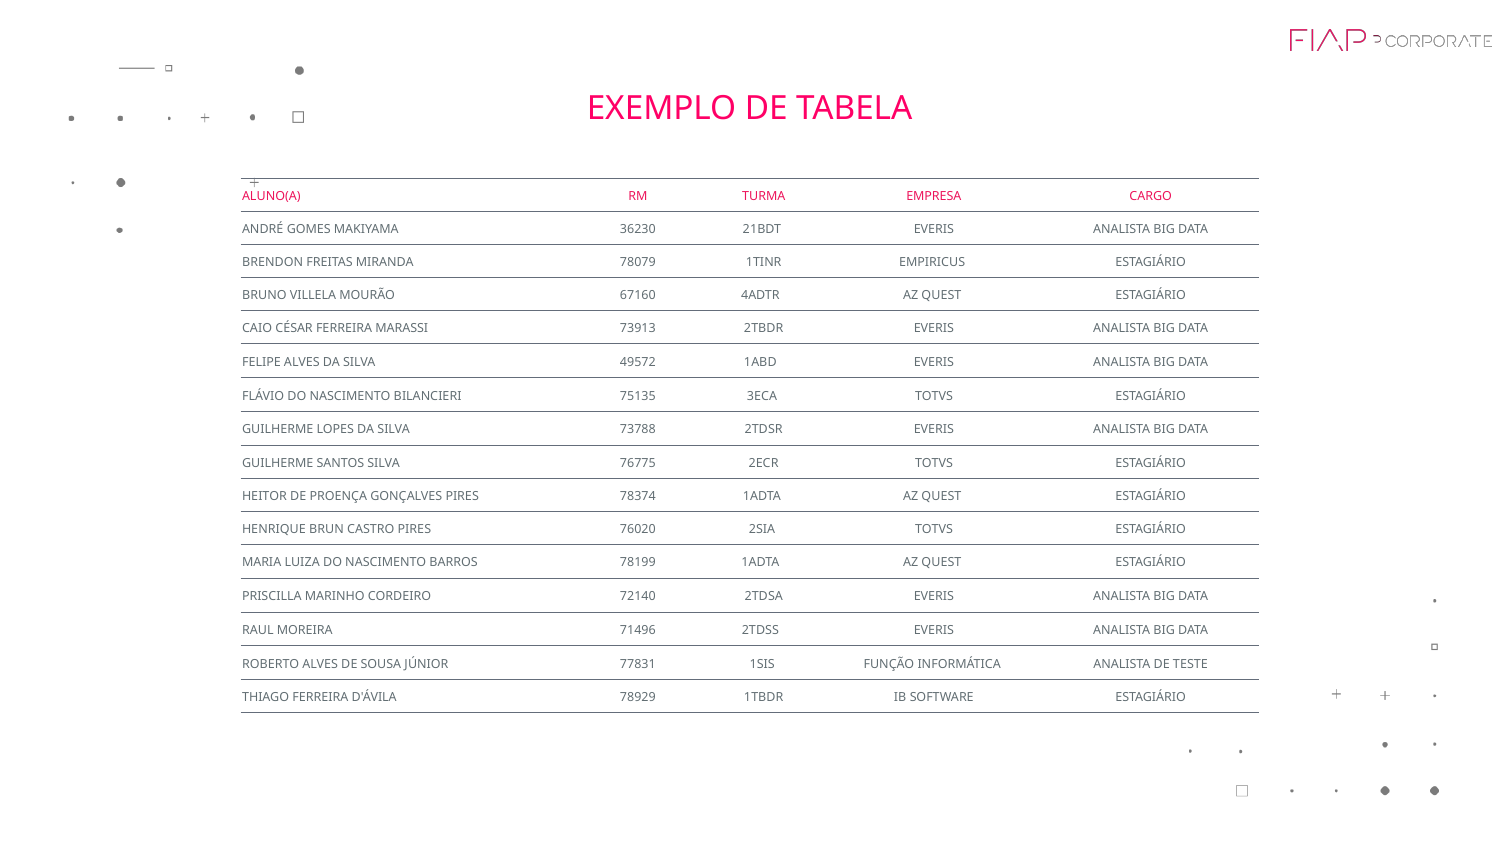

Exemplo de tabela
| ALUNO(A) | RM | TURMA | EMPRESA | CARGO |
| --- | --- | --- | --- | --- |
| ANDRÉ GOMES MAKIYAMA | 36230 | 21BDT | EVERIS | ANALISTA BIG DATA |
| BRENDON FREITAS MIRANDA | 78079 | 1TINR | EMPIRICUS | ESTAGIÁRIO |
| BRUNO VILLELA MOURÃO | 67160 | 4ADTR | AZ QUEST | ESTAGIÁRIO |
| CAIO CÉSAR FERREIRA MARASSI | 73913 | 2TBDR | EVERIS | ANALISTA BIG DATA |
| FELIPE ALVES DA SILVA | 49572 | 1ABD | EVERIS | ANALISTA BIG DATA |
| FLÁVIO DO NASCIMENTO BILANCIERI | 75135 | 3ECA | TOTVS | ESTAGIÁRIO |
| GUILHERME LOPES DA SILVA | 73788 | 2TDSR | EVERIS | ANALISTA BIG DATA |
| GUILHERME SANTOS SILVA | 76775 | 2ECR | TOTVS | ESTAGIÁRIO |
| HEITOR DE PROENÇA GONÇALVES PIRES | 78374 | 1ADTA | AZ QUEST | ESTAGIÁRIO |
| HENRIQUE BRUN CASTRO PIRES | 76020 | 2SIA | TOTVS | ESTAGIÁRIO |
| MARIA LUIZA DO NASCIMENTO BARROS | 78199 | 1ADTA | AZ QUEST | ESTAGIÁRIO |
| PRISCILLA MARINHO CORDEIRO | 72140 | 2TDSA | EVERIS | ANALISTA BIG DATA |
| RAUL MOREIRA | 71496 | 2TDSS | EVERIS | ANALISTA BIG DATA |
| ROBERTO ALVES DE SOUSA JÚNIOR | 77831 | 1SIS | FUNÇÃO INFORMÁTICA | ANALISTA DE TESTE |
| THIAGO FERREIRA D'ÁVILA | 78929 | 1TBDR | IB SOFTWARE | ESTAGIÁRIO |